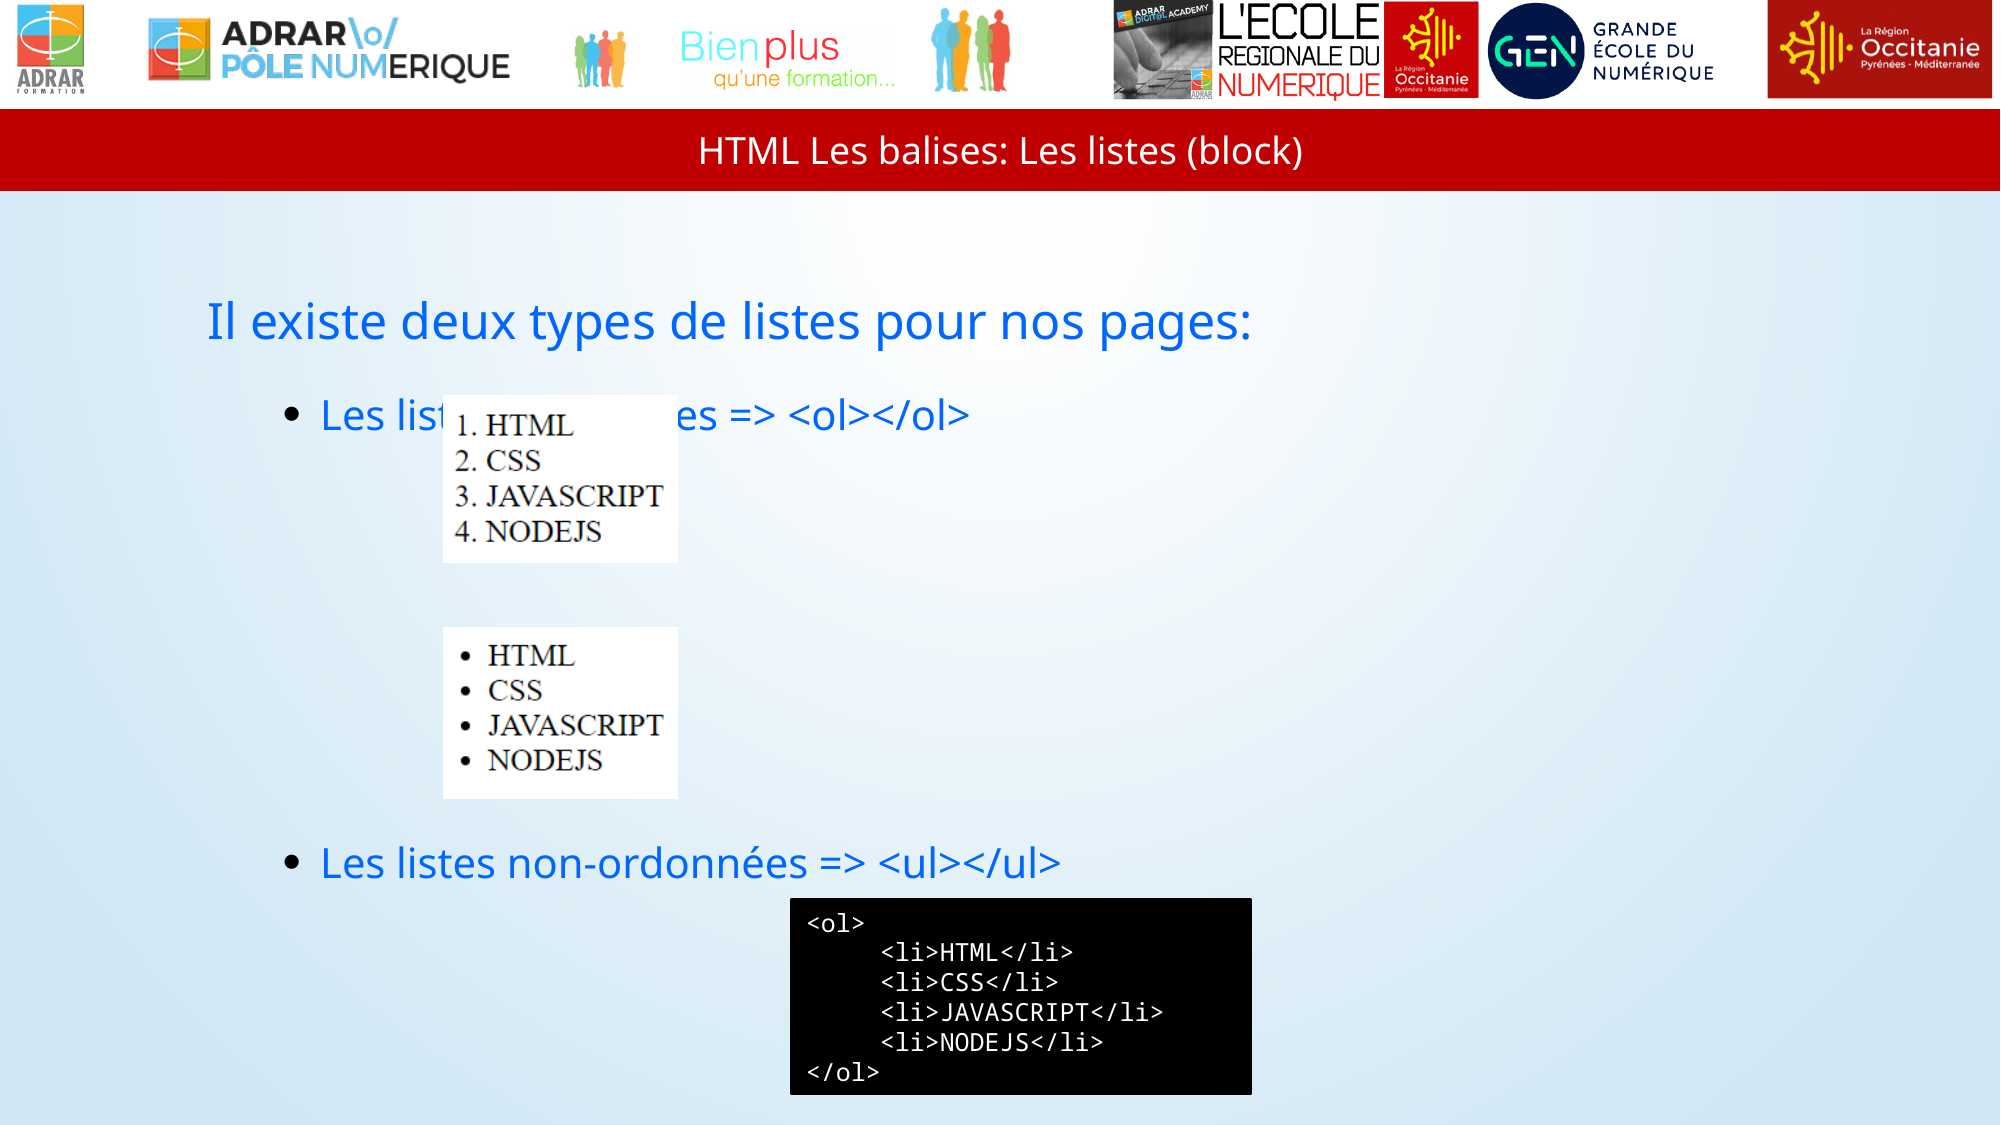

HTML Les balises: Les listes (block)
# Il existe deux types de listes pour nos pages:
Les listes ordonnées => <ol></ol>
Les listes non-ordonnées => <ul></ul>
Chaque éléments de notre liste (ordonnée ou non) doit être déclarer dans une balise <li></li>
<ol>
	<li>HTML</li>
	<li>CSS</li>
	<li>JAVASCRIPT</li>
	<li>NODEJS</li>
</ol>